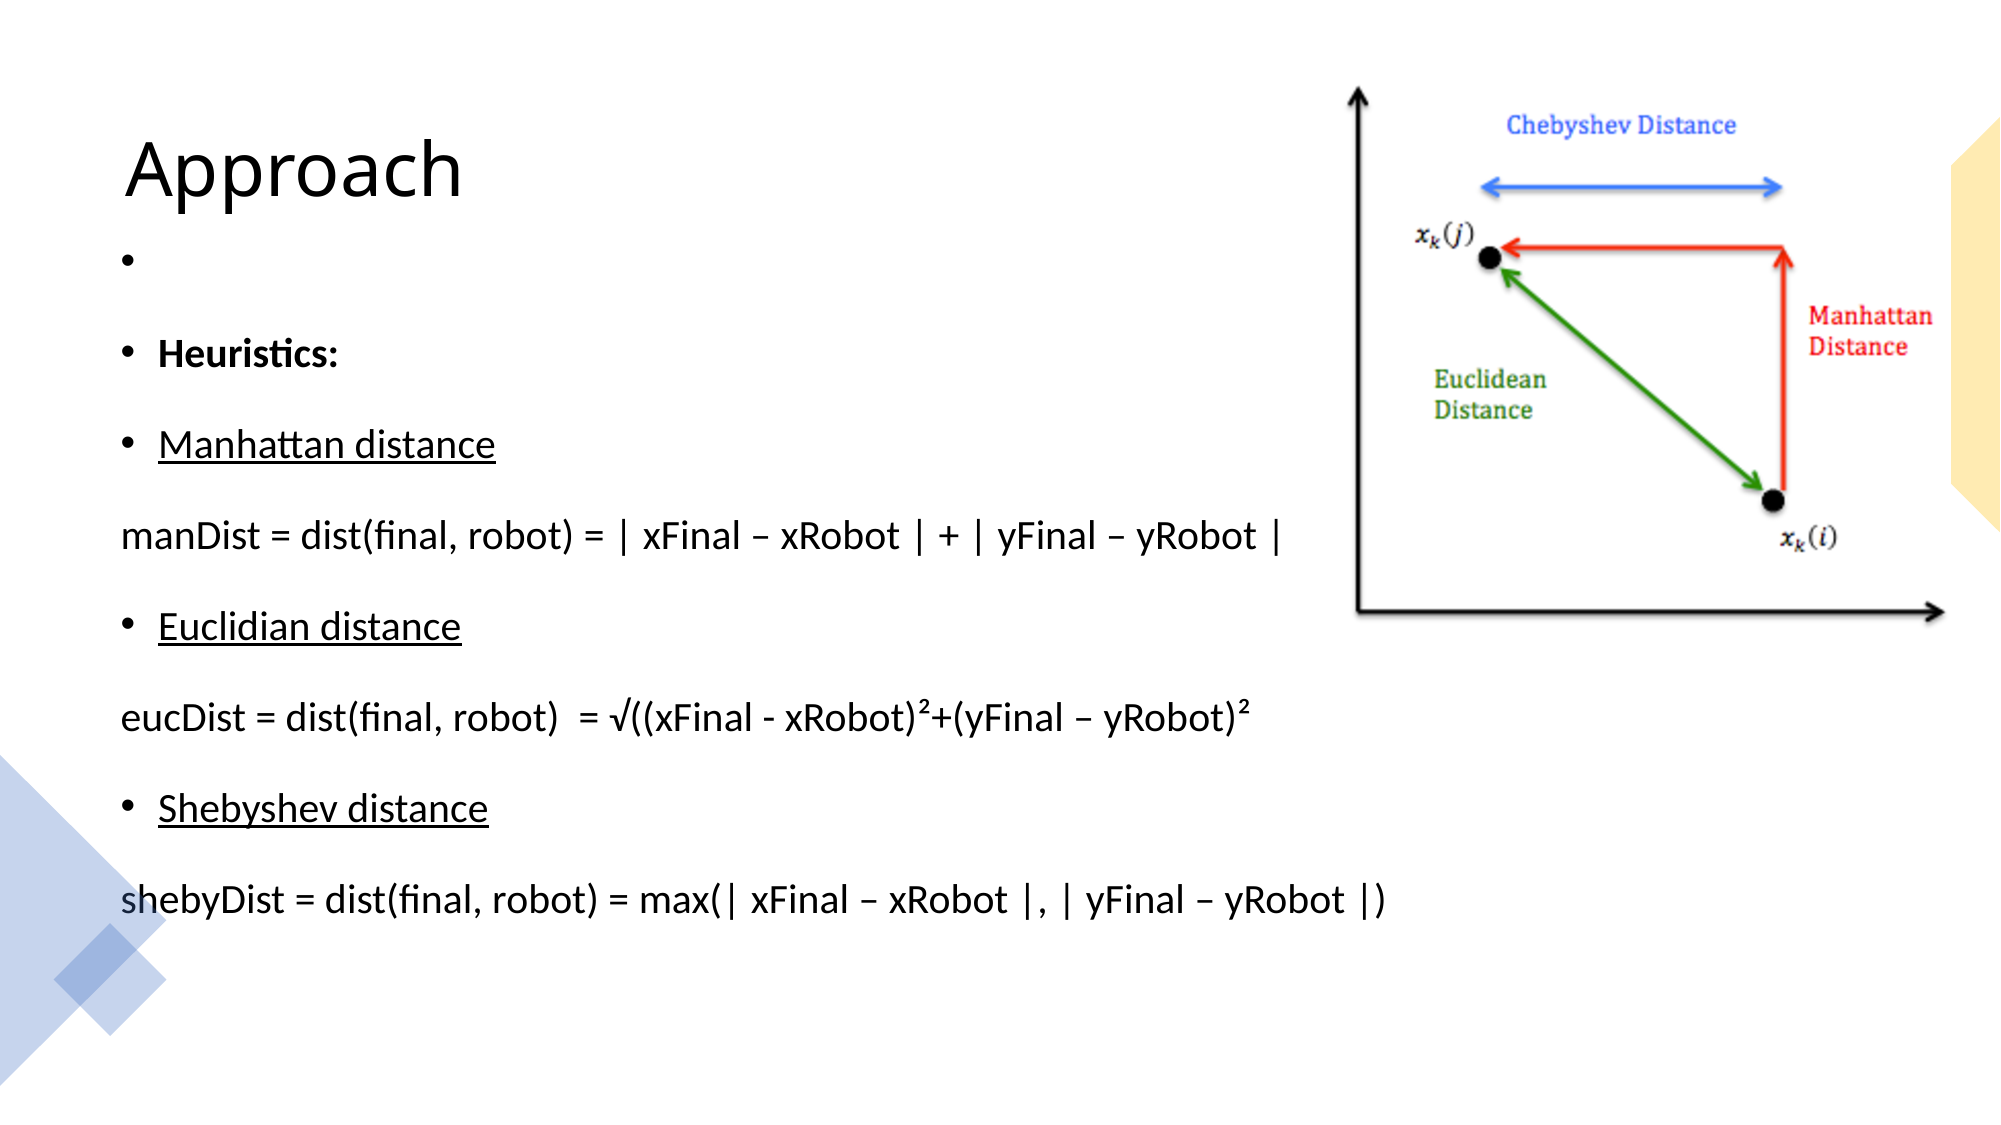

# Approach
Heuristics:
Manhattan distance
manDist = dist(final, robot) = | xFinal – xRobot | + | yFinal – yRobot |
Euclidian distance
eucDist = dist(final, robot) = √((xFinal - xRobot)²+(yFinal – yRobot)²
Shebyshev distance
shebyDist = dist(final, robot) = max(| xFinal – xRobot |, | yFinal – yRobot |)